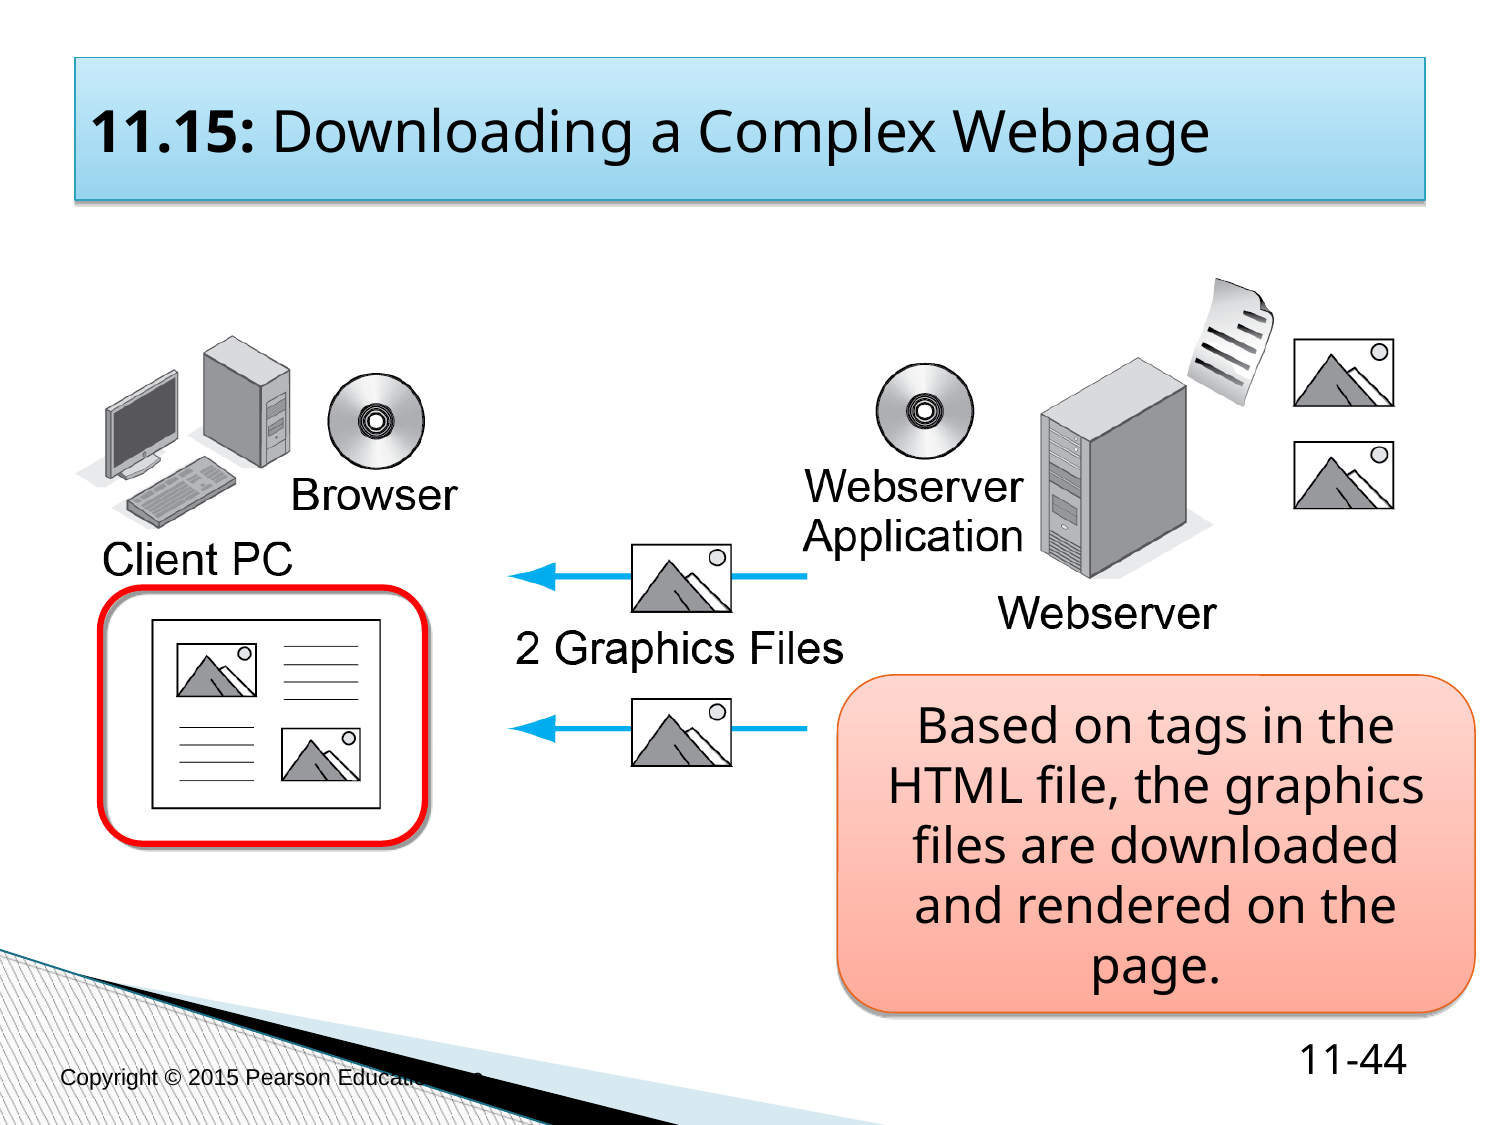

# 11.15: Downloading a Complex Webpage
Based on tags in the HTML file, the graphics files are downloaded and rendered on the page.
Copyright © 2015 Pearson Education, Inc.